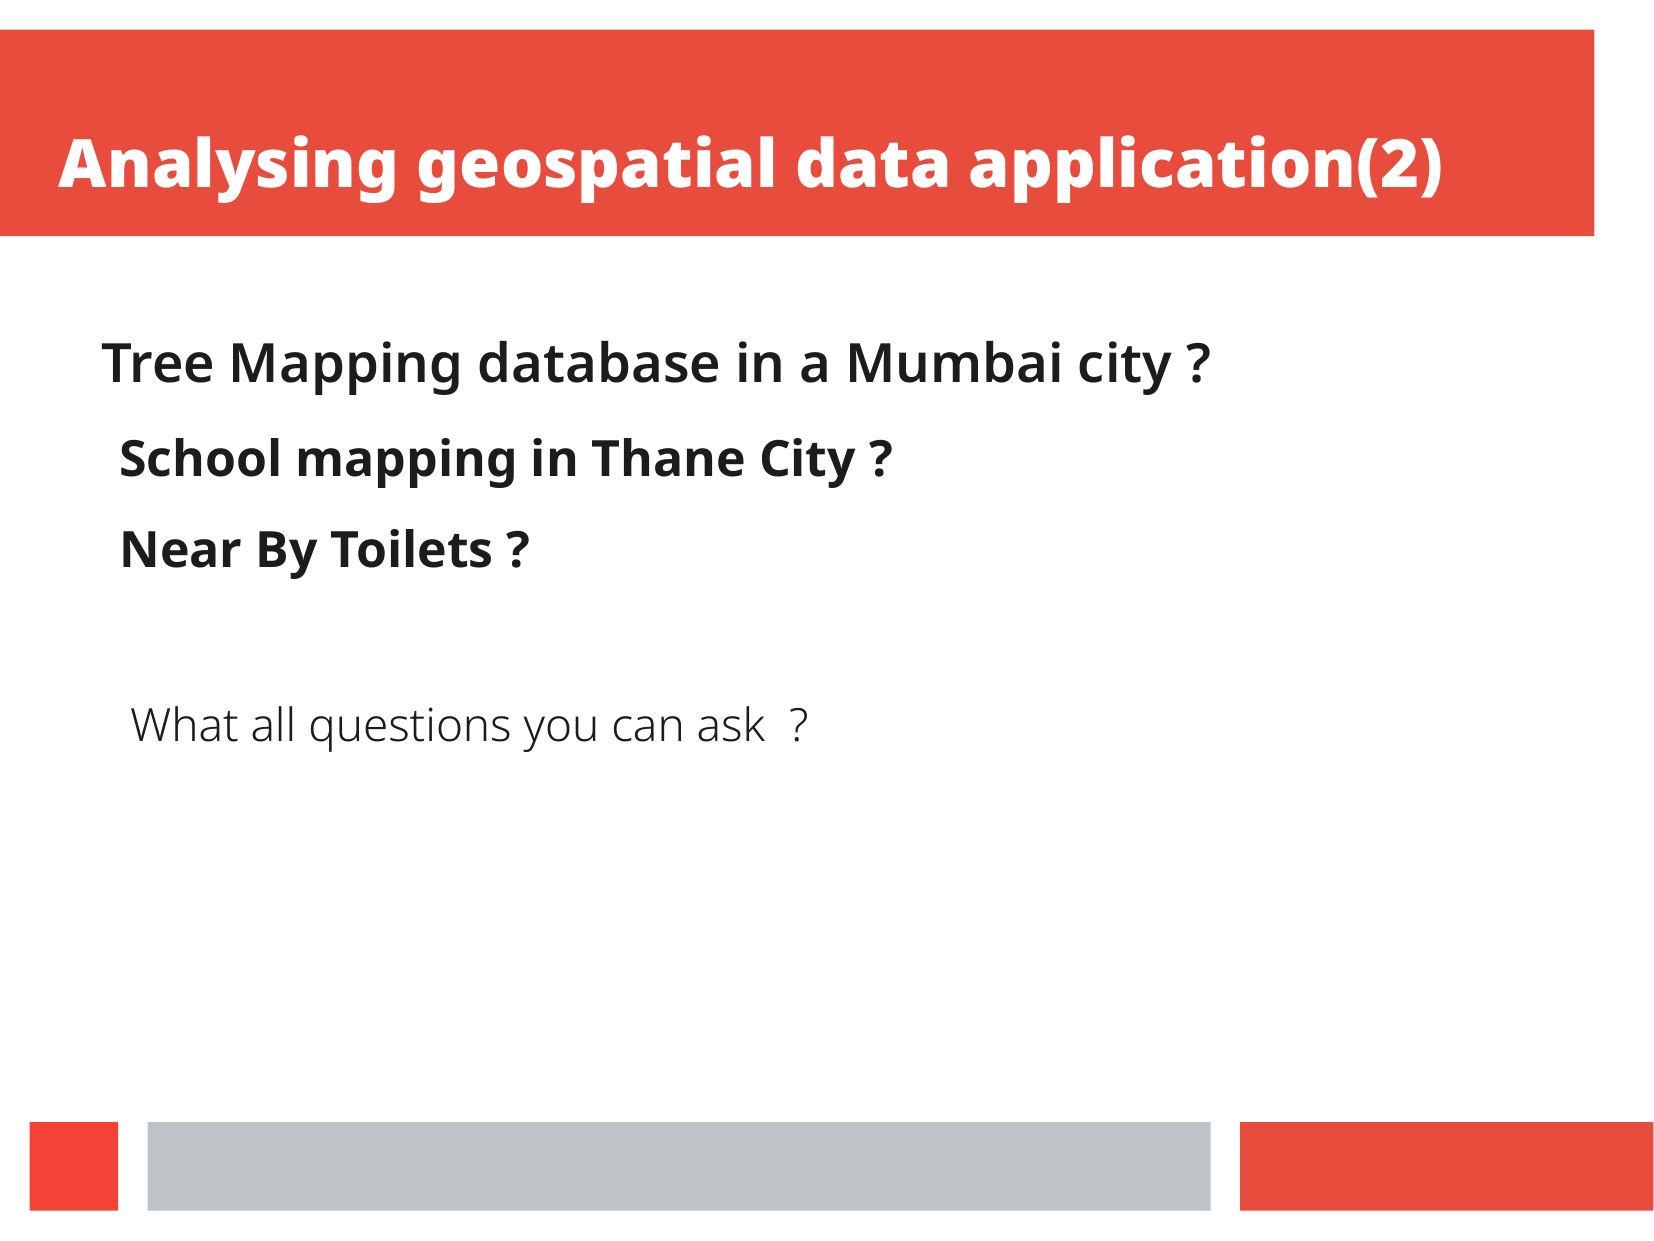

# Analysing geospatial data application(2)
 Tree Mapping database in a Mumbai city ?
 School mapping in Thane City ?
 Near By Toilets ?
 What all questions you can ask ?